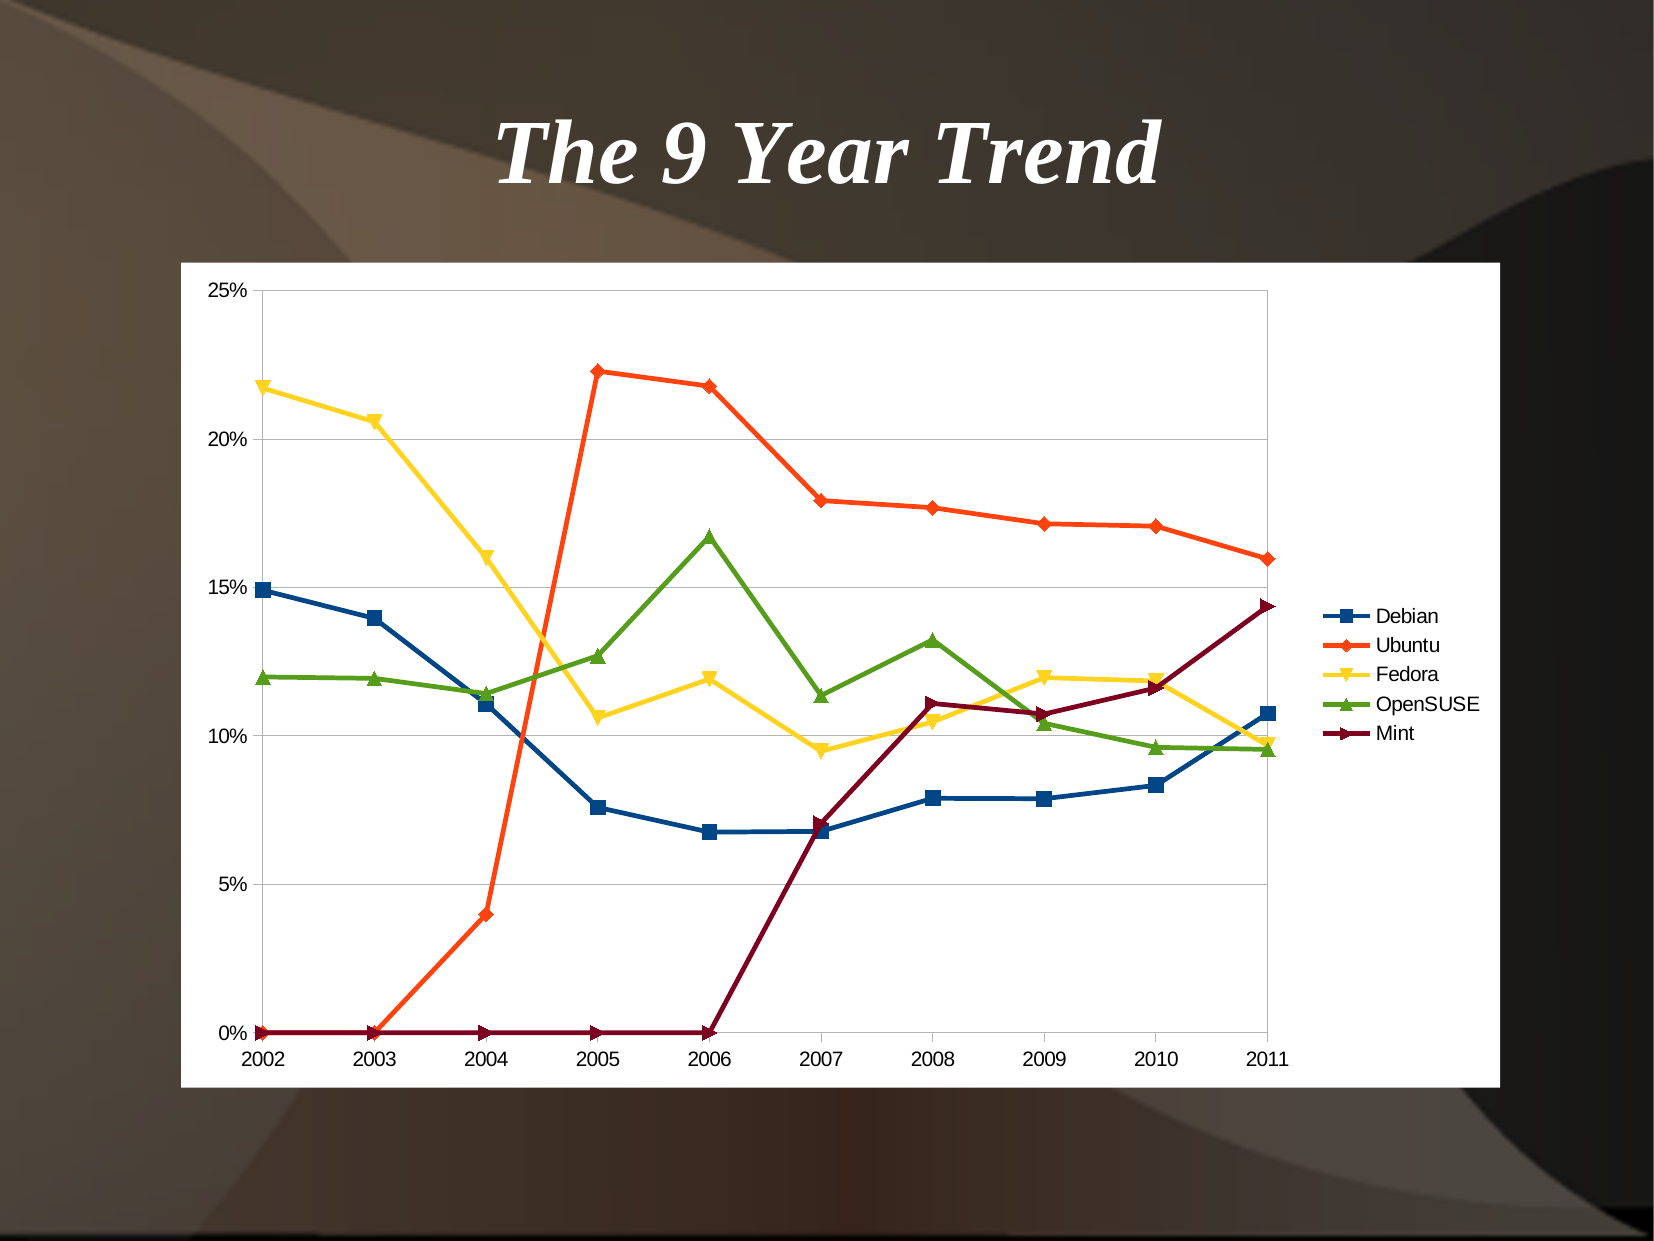

# The 9 Year Trend
### Chart
| Category | Debian | Ubuntu | Fedora | OpenSUSE | Mint |
|---|---|---|---|---|---|
| 2002 | 0.149089165867689 | 0.0 | 0.217162032598274 | 0.119846596356663 | 0.0 |
| 2003 | 0.139595564253099 | 0.0 | 0.205805609915199 | 0.119373776908023 | 0.0 |
| 2004 | 0.110770869391559 | 0.0399414192517641 | 0.160031953135401 | 0.114232459060045 | 0.0 |
| 2005 | 0.0759061460339695 | 0.22290316932236 | 0.106023463491508 | 0.127035545438627 | 0.0 |
| 2006 | 0.0675742574257426 | 0.217821782178218 | 0.119141914191419 | 0.167244224422442 | 0.0 |
| 2007 | 0.0678291814946619 | 0.179288256227758 | 0.0948042704626335 | 0.113594306049822 | 0.0705338078291815 |
| 2008 | 0.0789713937918442 | 0.17688679245283 | 0.104686548995739 | 0.132379793061473 | 0.110925136944614 |
| 2009 | 0.078835010673986 | 0.171469960353766 | 0.119624885635865 | 0.10422384873437 | 0.107349801768832 |
| 2010 | 0.0833333333333333 | 0.170649796938457 | 0.118478600437363 | 0.0961418306779131 | 0.116135582630428 |
| 2011 | 0.107529740147538 | 0.15963314946501 | 0.0968299328769855 | 0.095434305841696 | 0.143683126204559 |